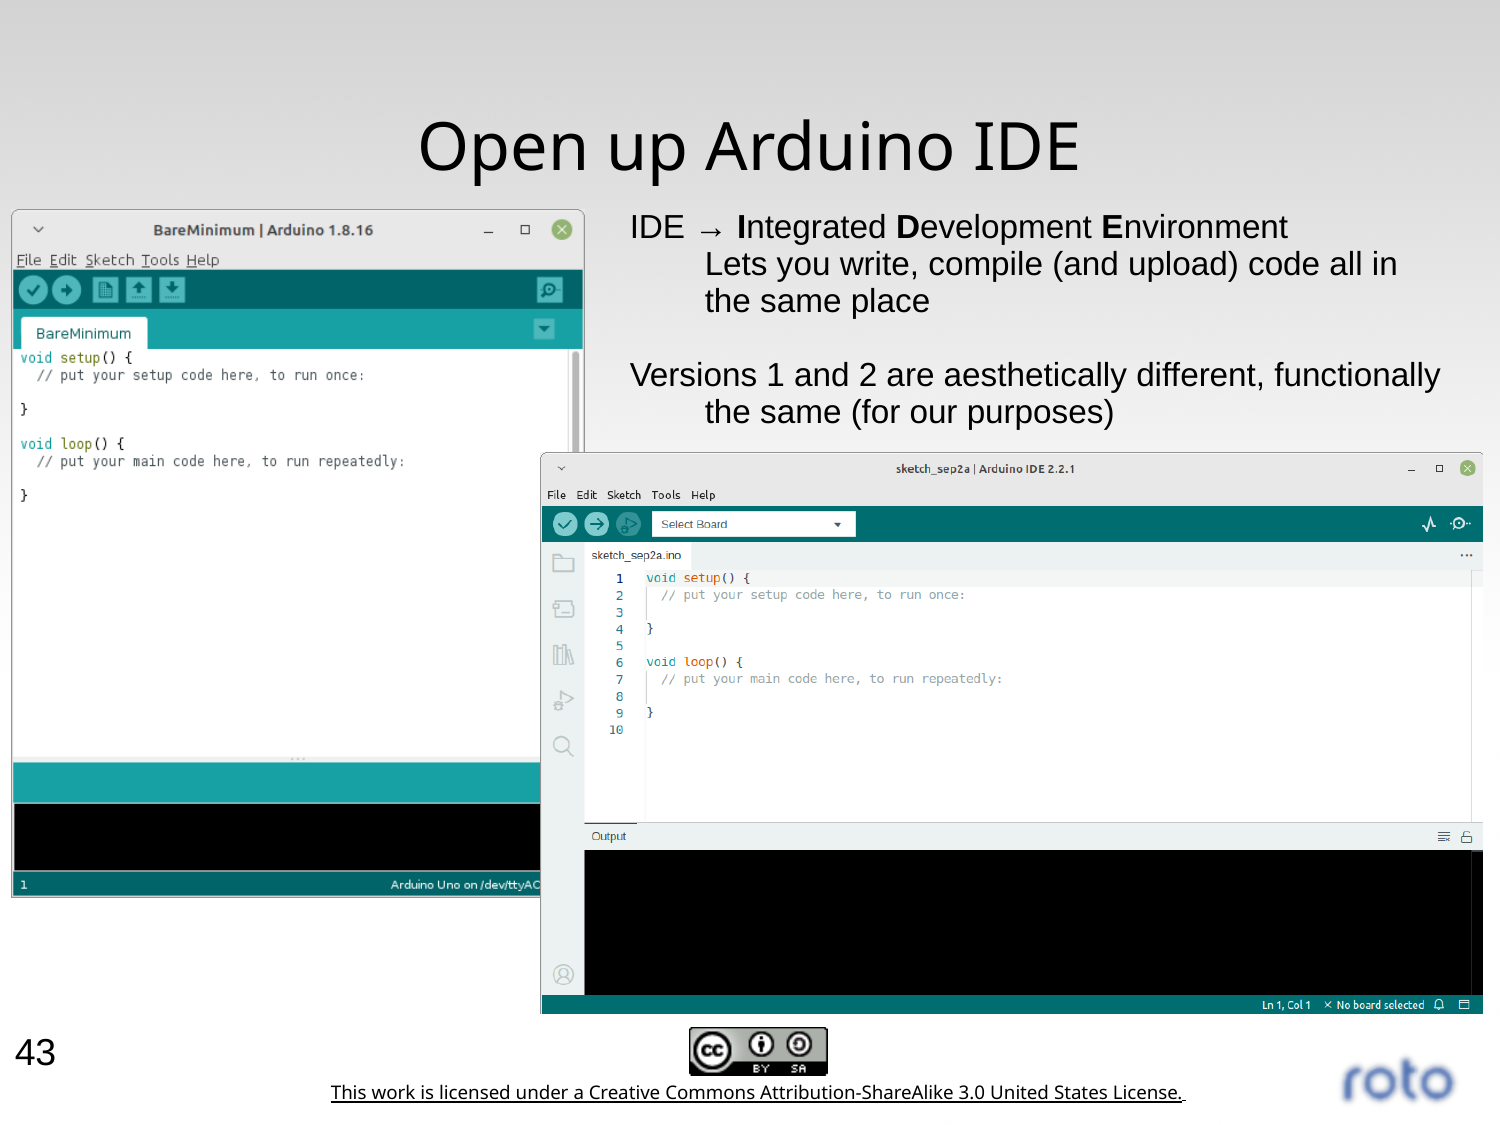

# Open up Arduino IDE
IDE → Integrated Development Environment
	Lets you write, compile (and upload) code all in 		the same place
Versions 1 and 2 are aesthetically different, functionally 		the same (for our purposes)